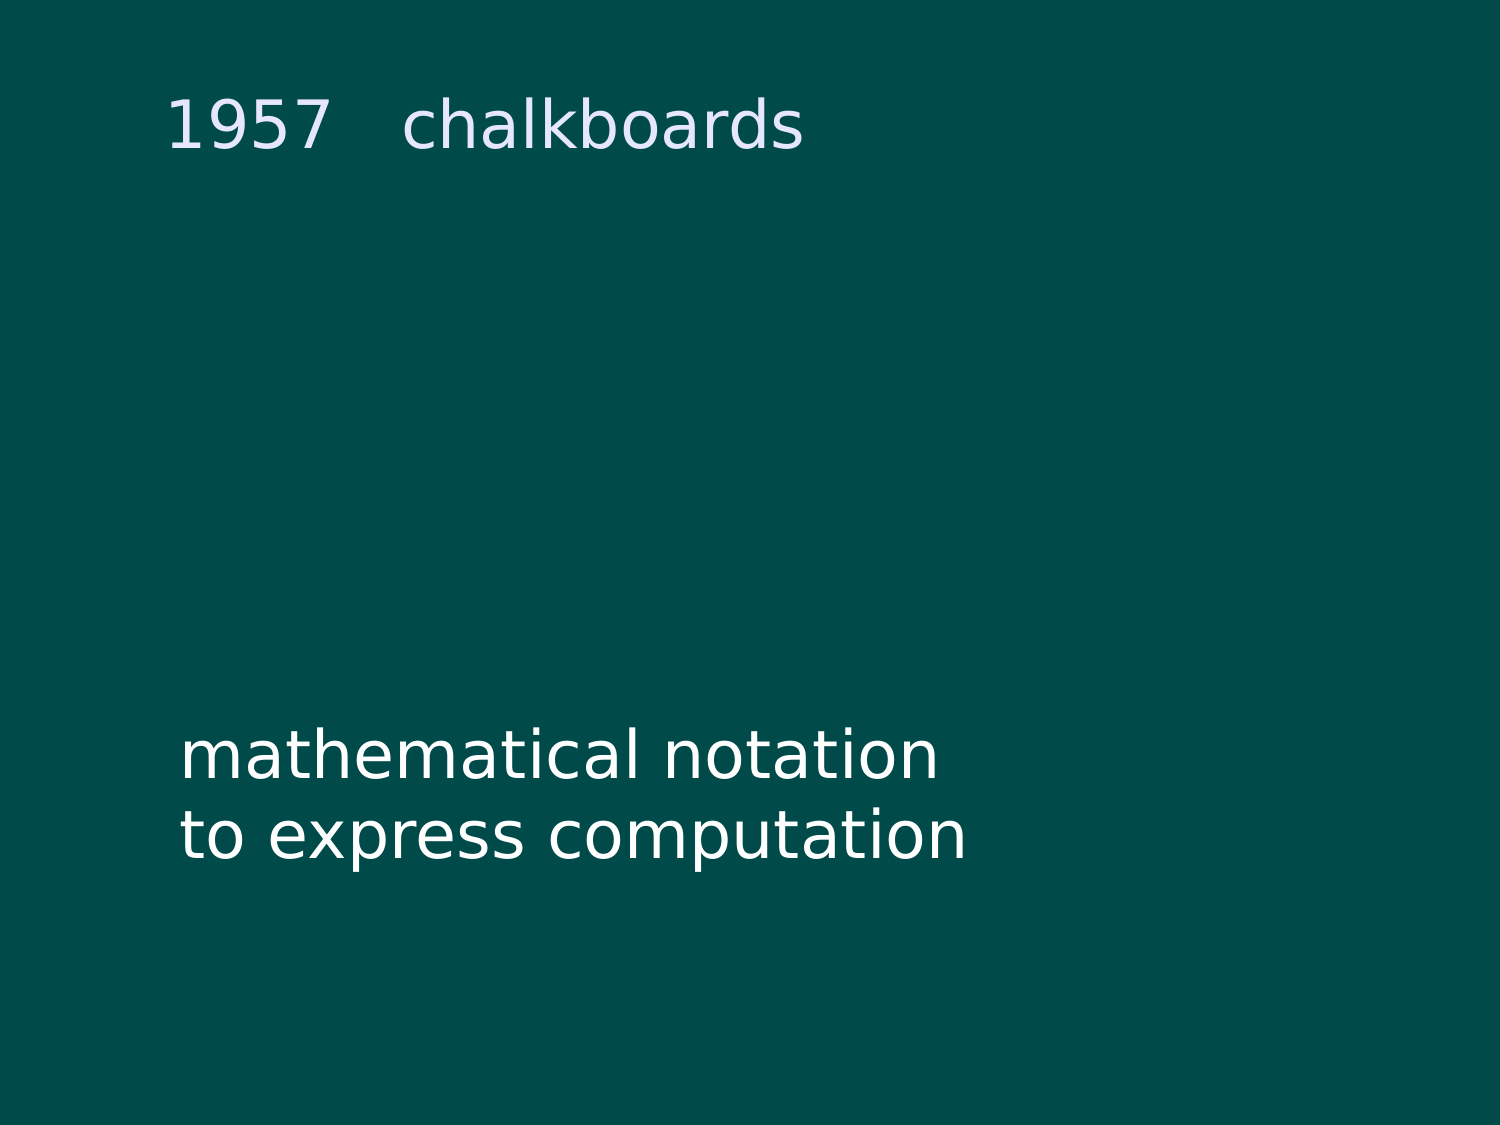

1957
chalkboards
mathematical notation
to express computation